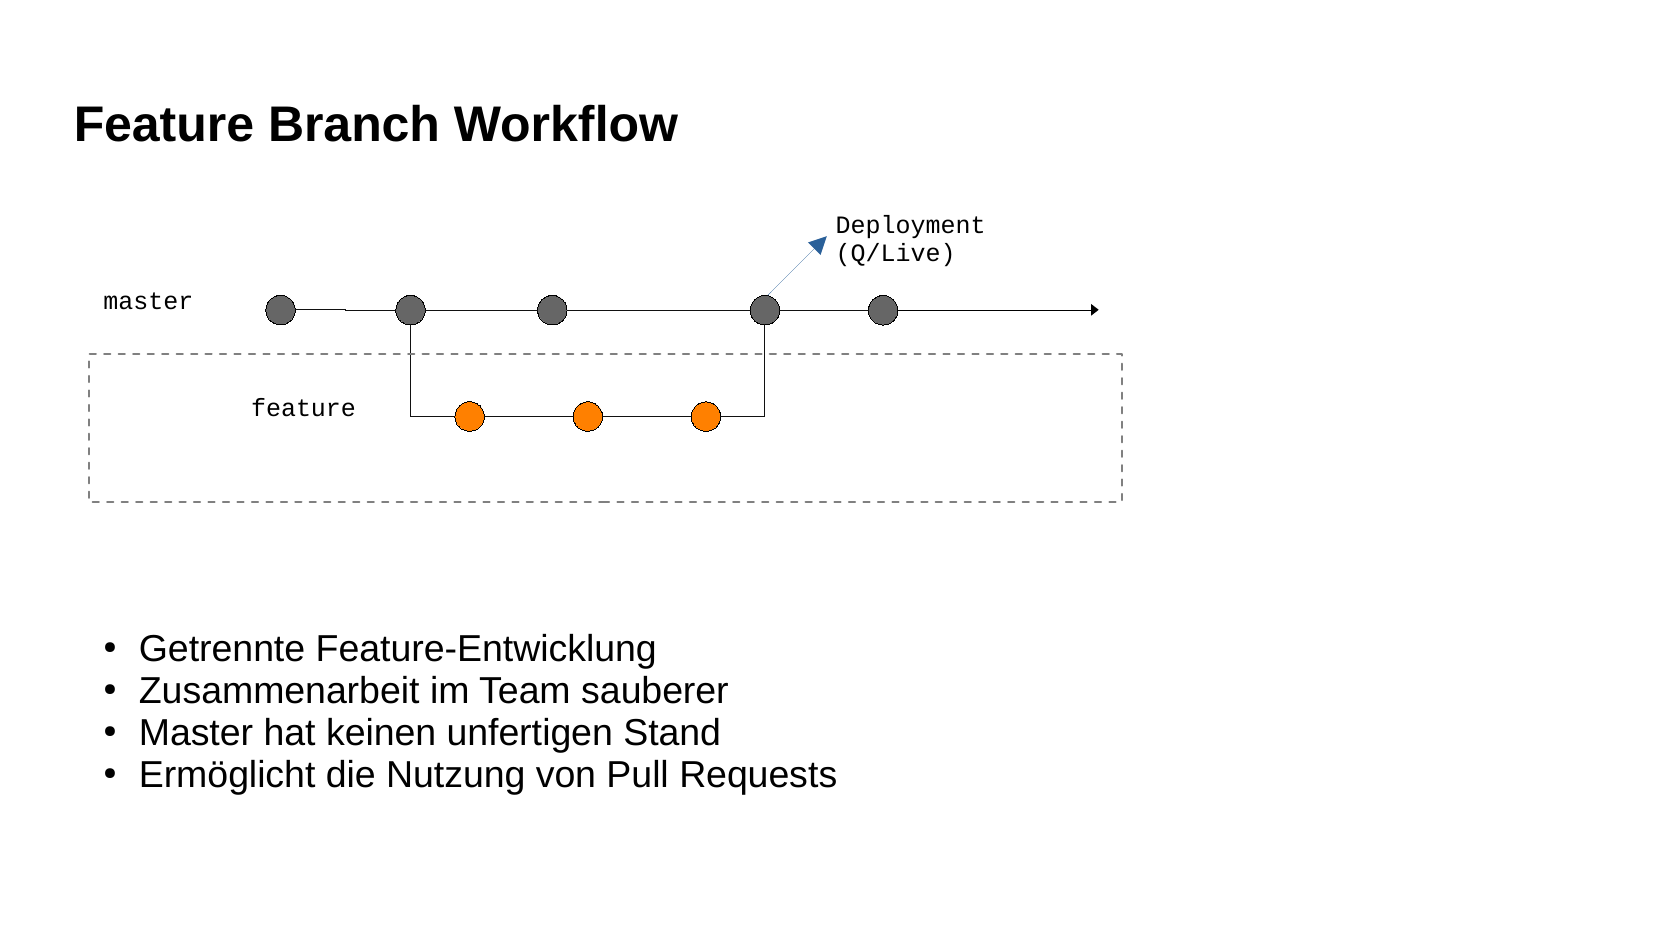

Feature Branch Workflow
Deployment (Q/Live)
master
feature
Getrennte Feature-Entwicklung
Zusammenarbeit im Team sauberer
Master hat keinen unfertigen Stand
Ermöglicht die Nutzung von Pull Requests